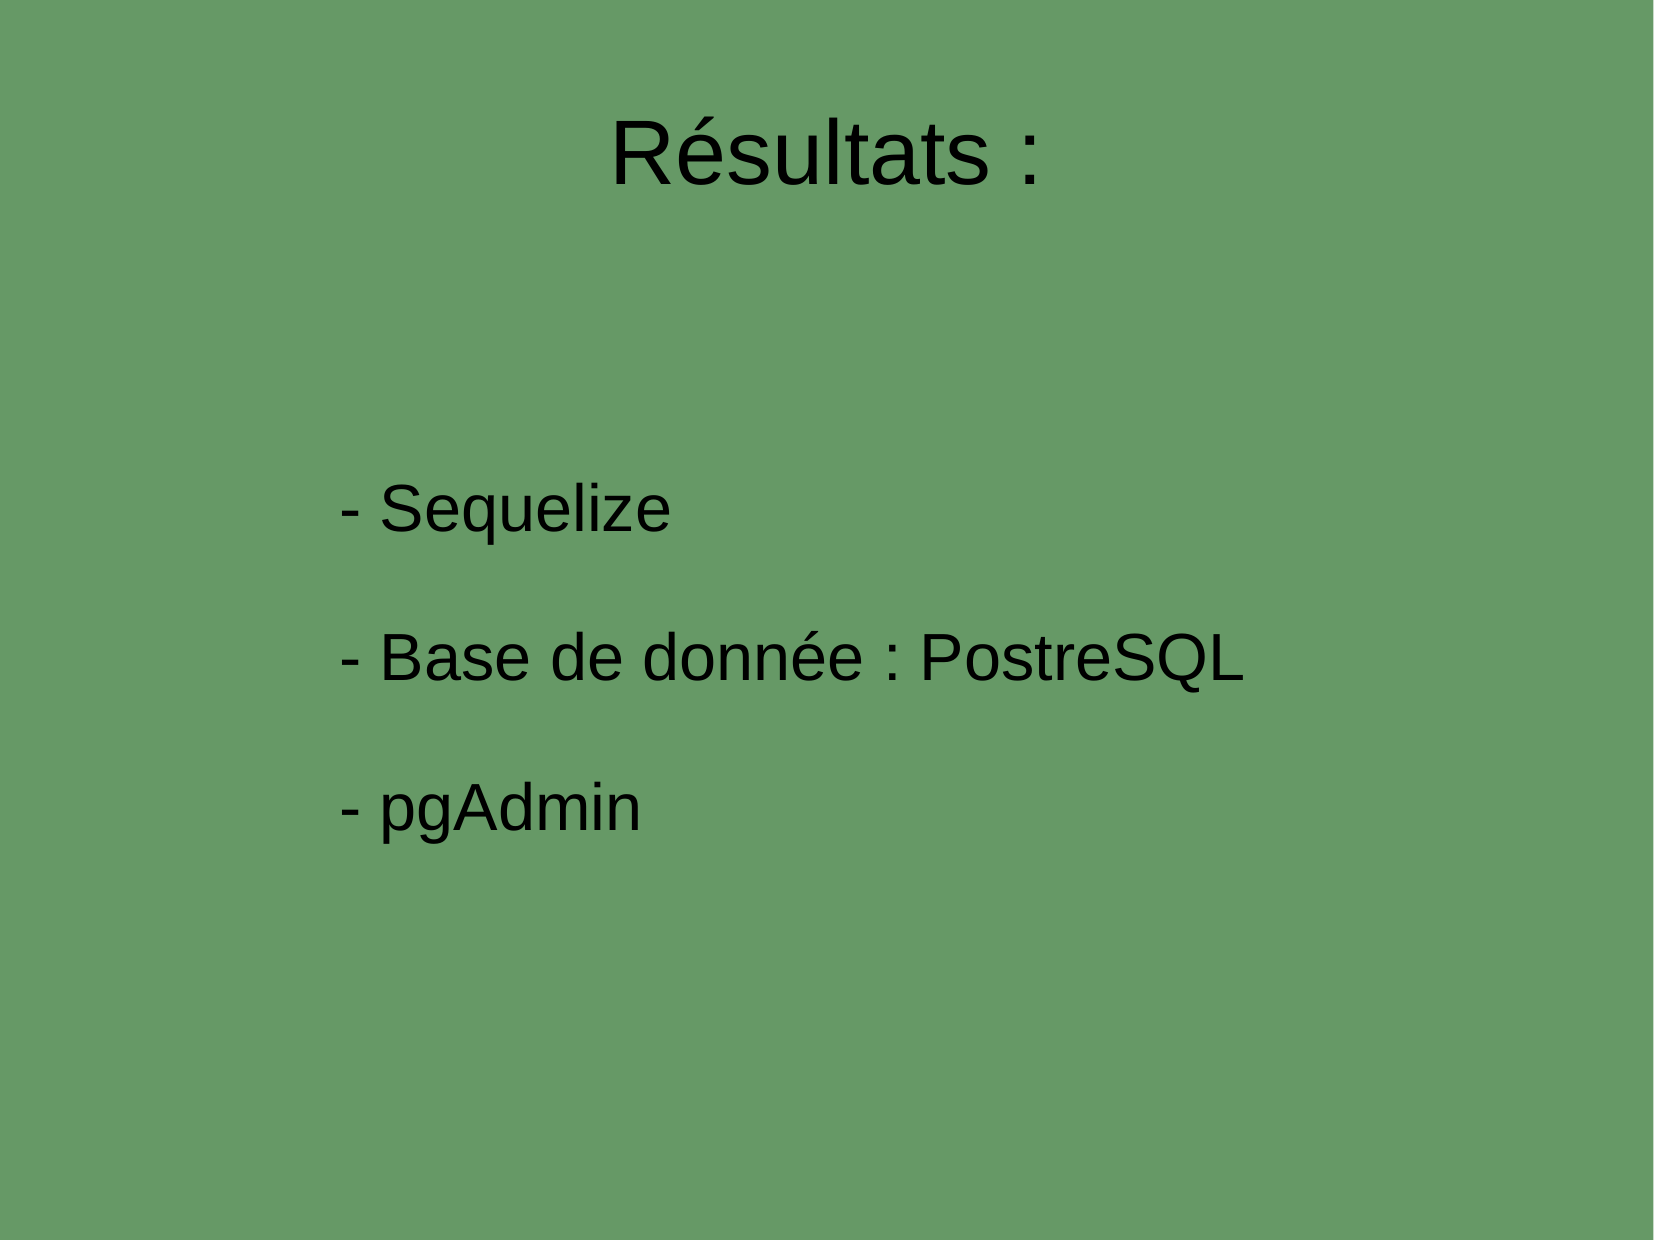

# Résultats :
- Sequelize
- Base de donnée : PostreSQL
- pgAdmin